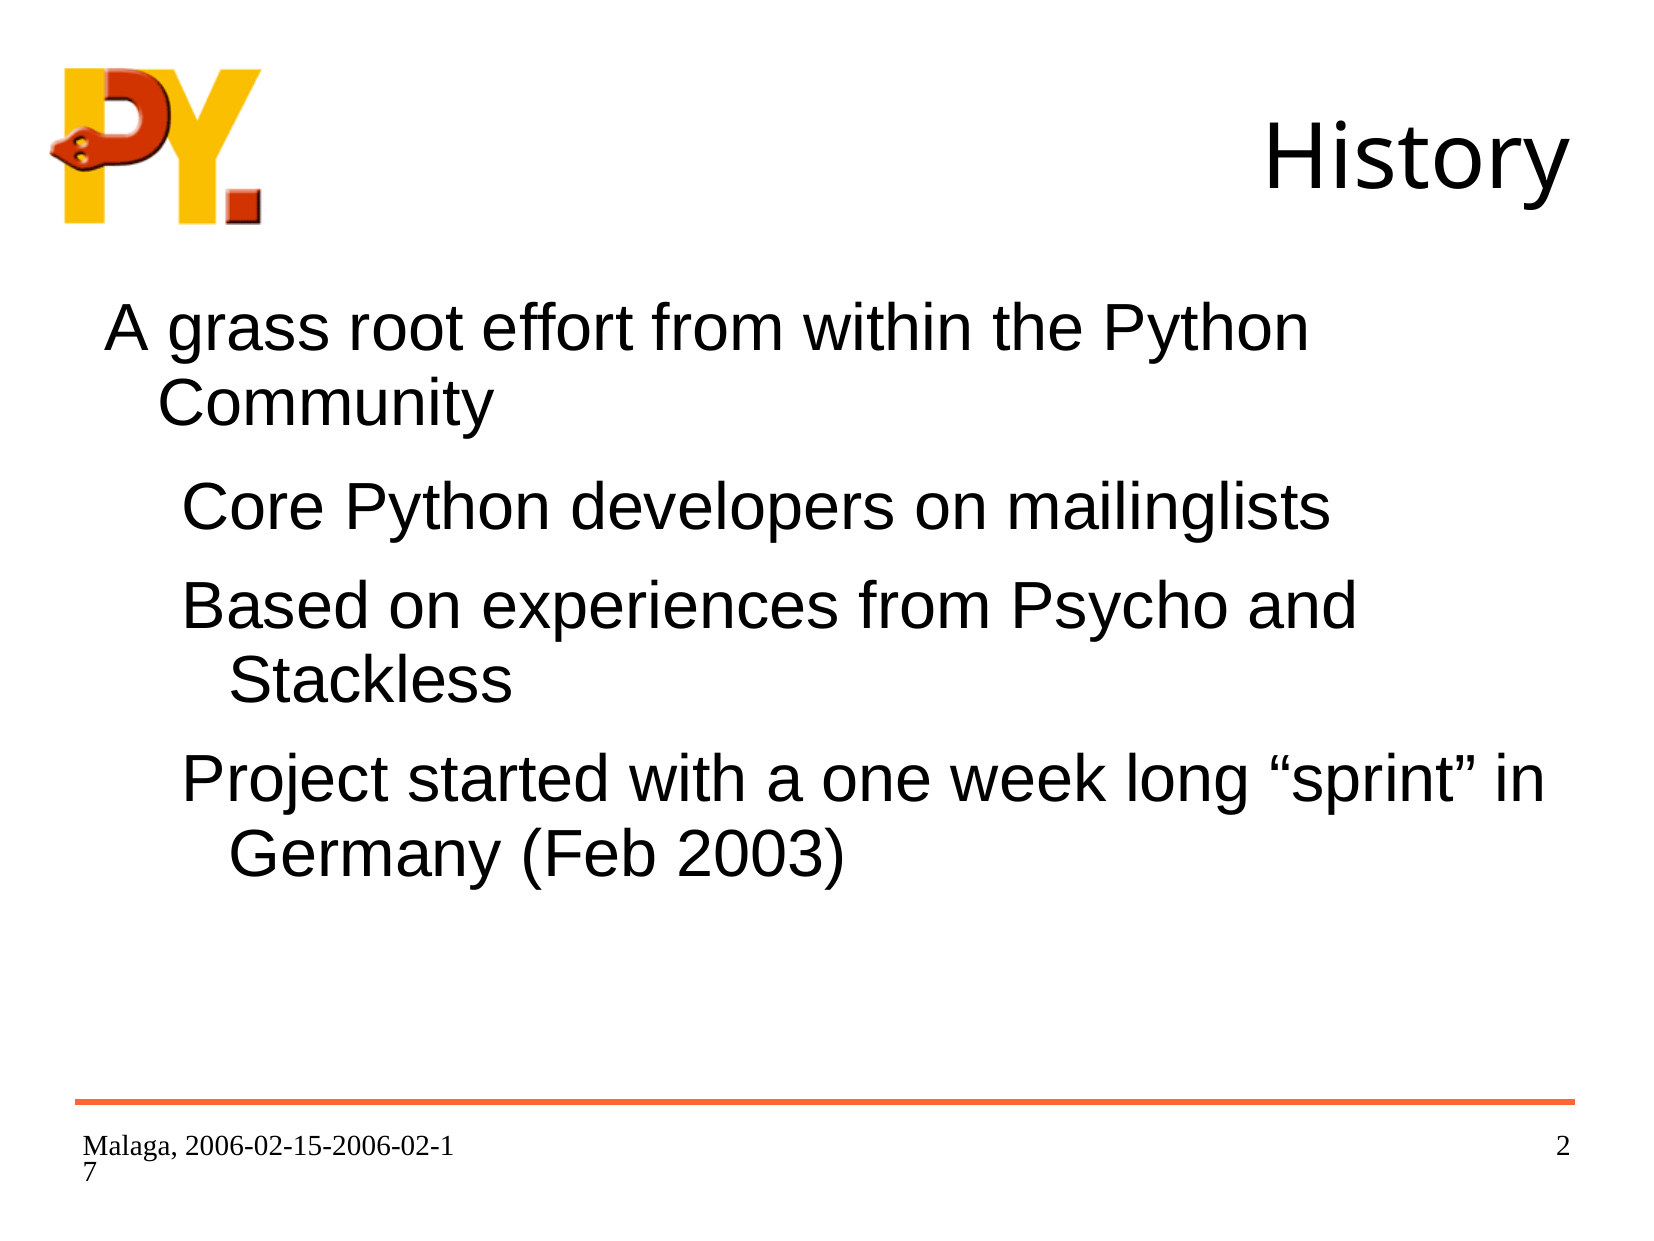

# History
A grass root effort from within the Python Community
Core Python developers on mailinglists
Based on experiences from Psycho and Stackless
Project started with a one week long “sprint” in Germany (Feb 2003)
Malaga, 2006-02-15-2006-02-17
2